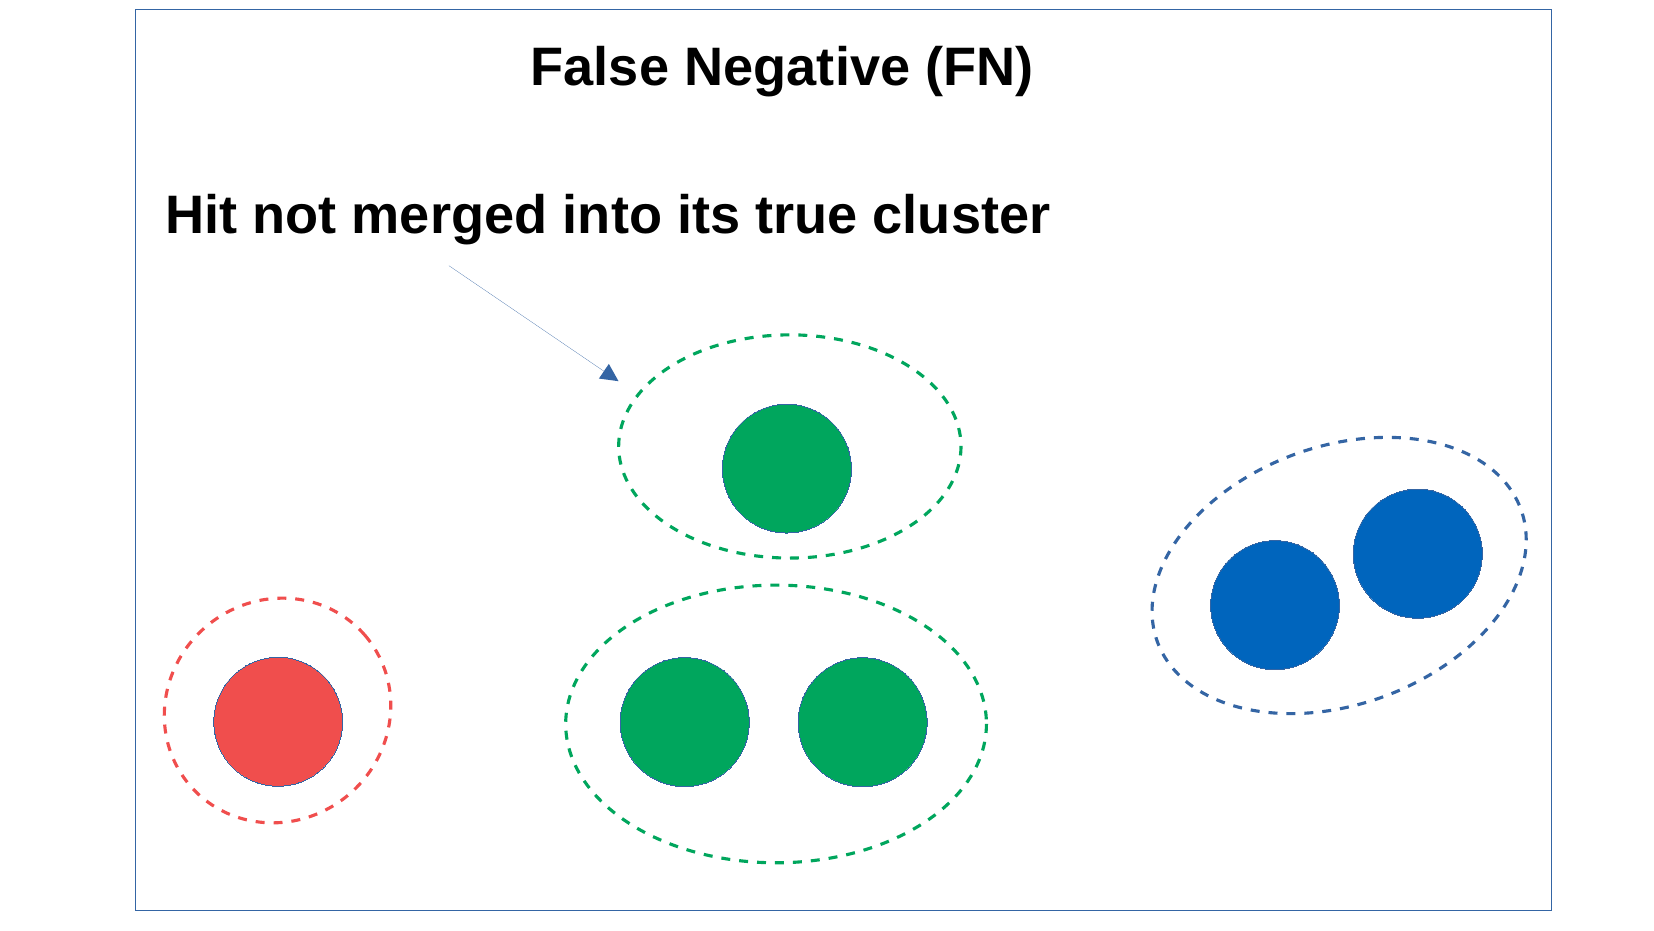

False Negative (FN)
Hit not merged into its true cluster